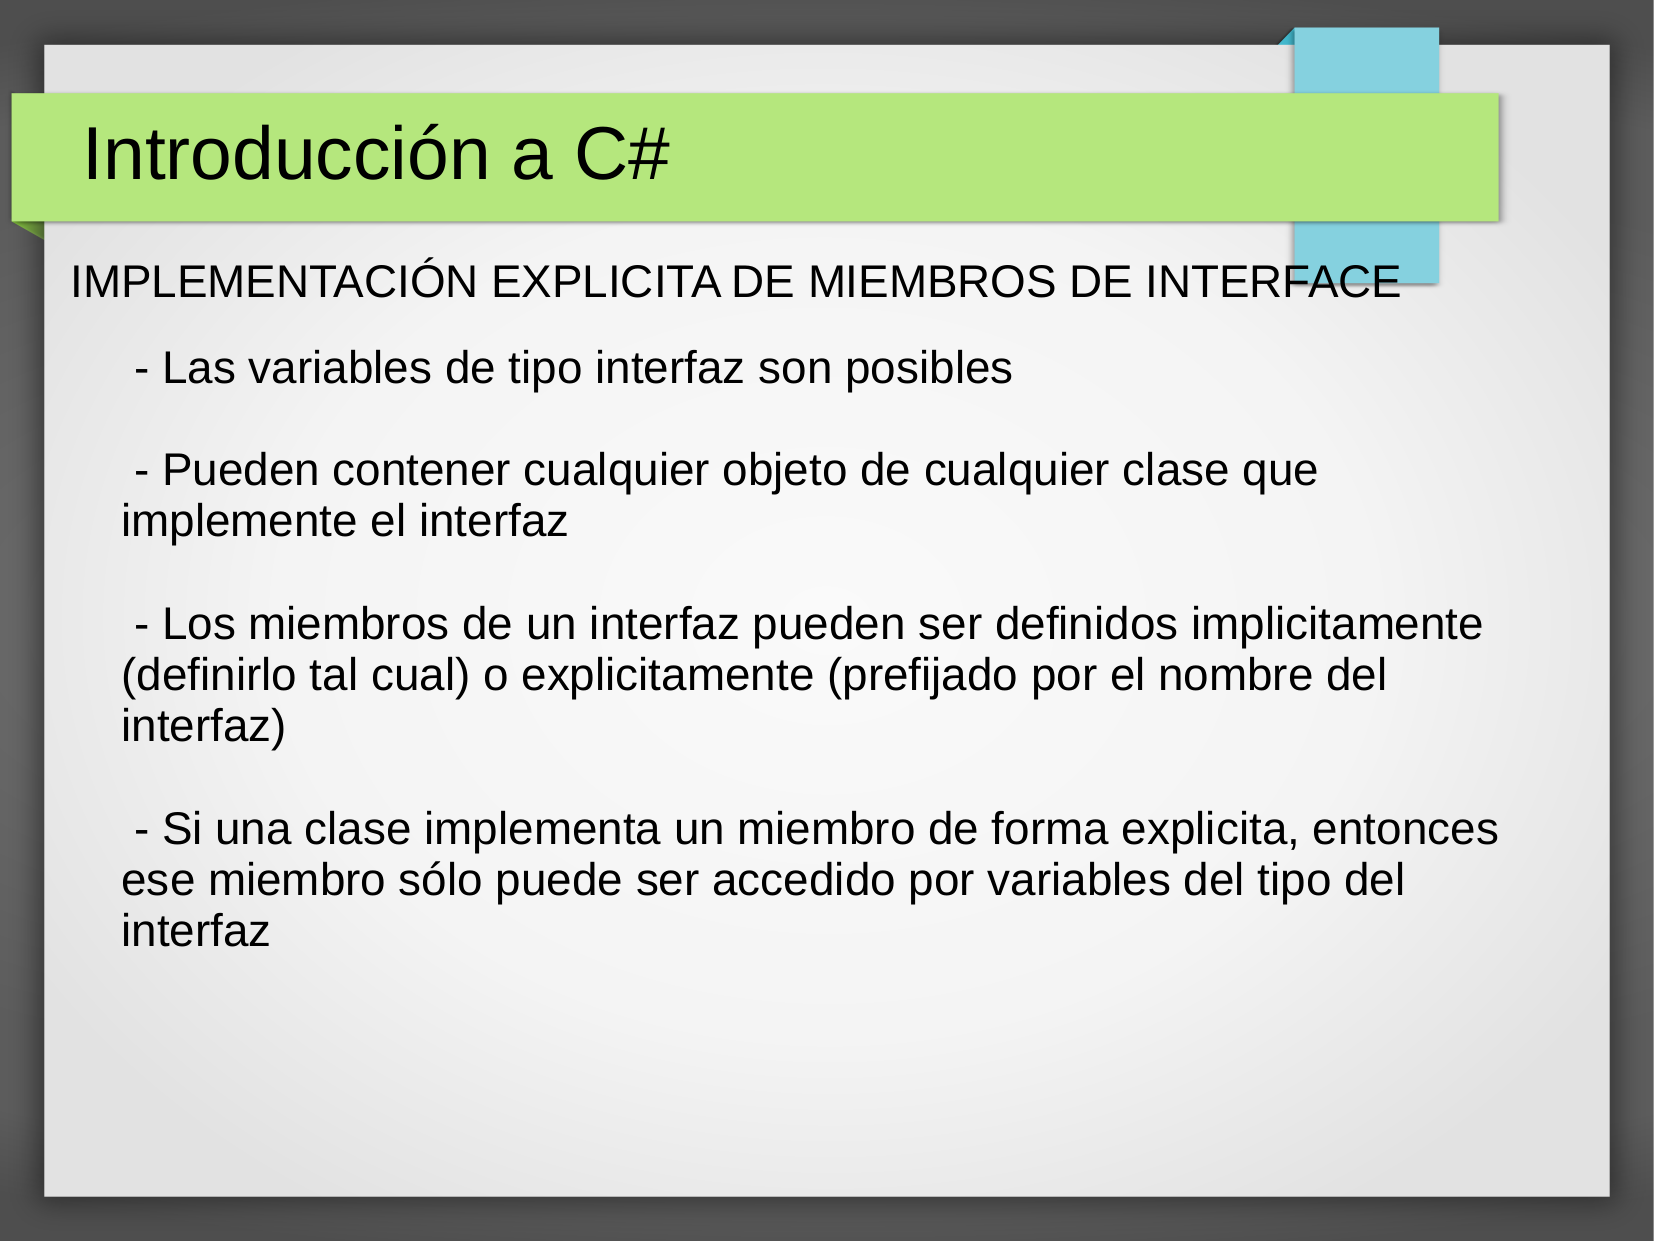

# Introducción a C#
IMPLEMENTACIÓN EXPLICITA DE MIEMBROS DE INTERFACE
	 - Las variables de tipo interfaz son posibles
	 - Pueden contener cualquier objeto de cualquier clase que 				implemente el interfaz
	 - Los miembros de un interfaz pueden ser definidos implicitamente 		(definirlo tal cual) o explicitamente (prefijado por el nombre del 			interfaz)
	 - Si una clase implementa un miembro de forma explicita, entonces 		ese miembro sólo puede ser accedido por variables del tipo del 			interfaz